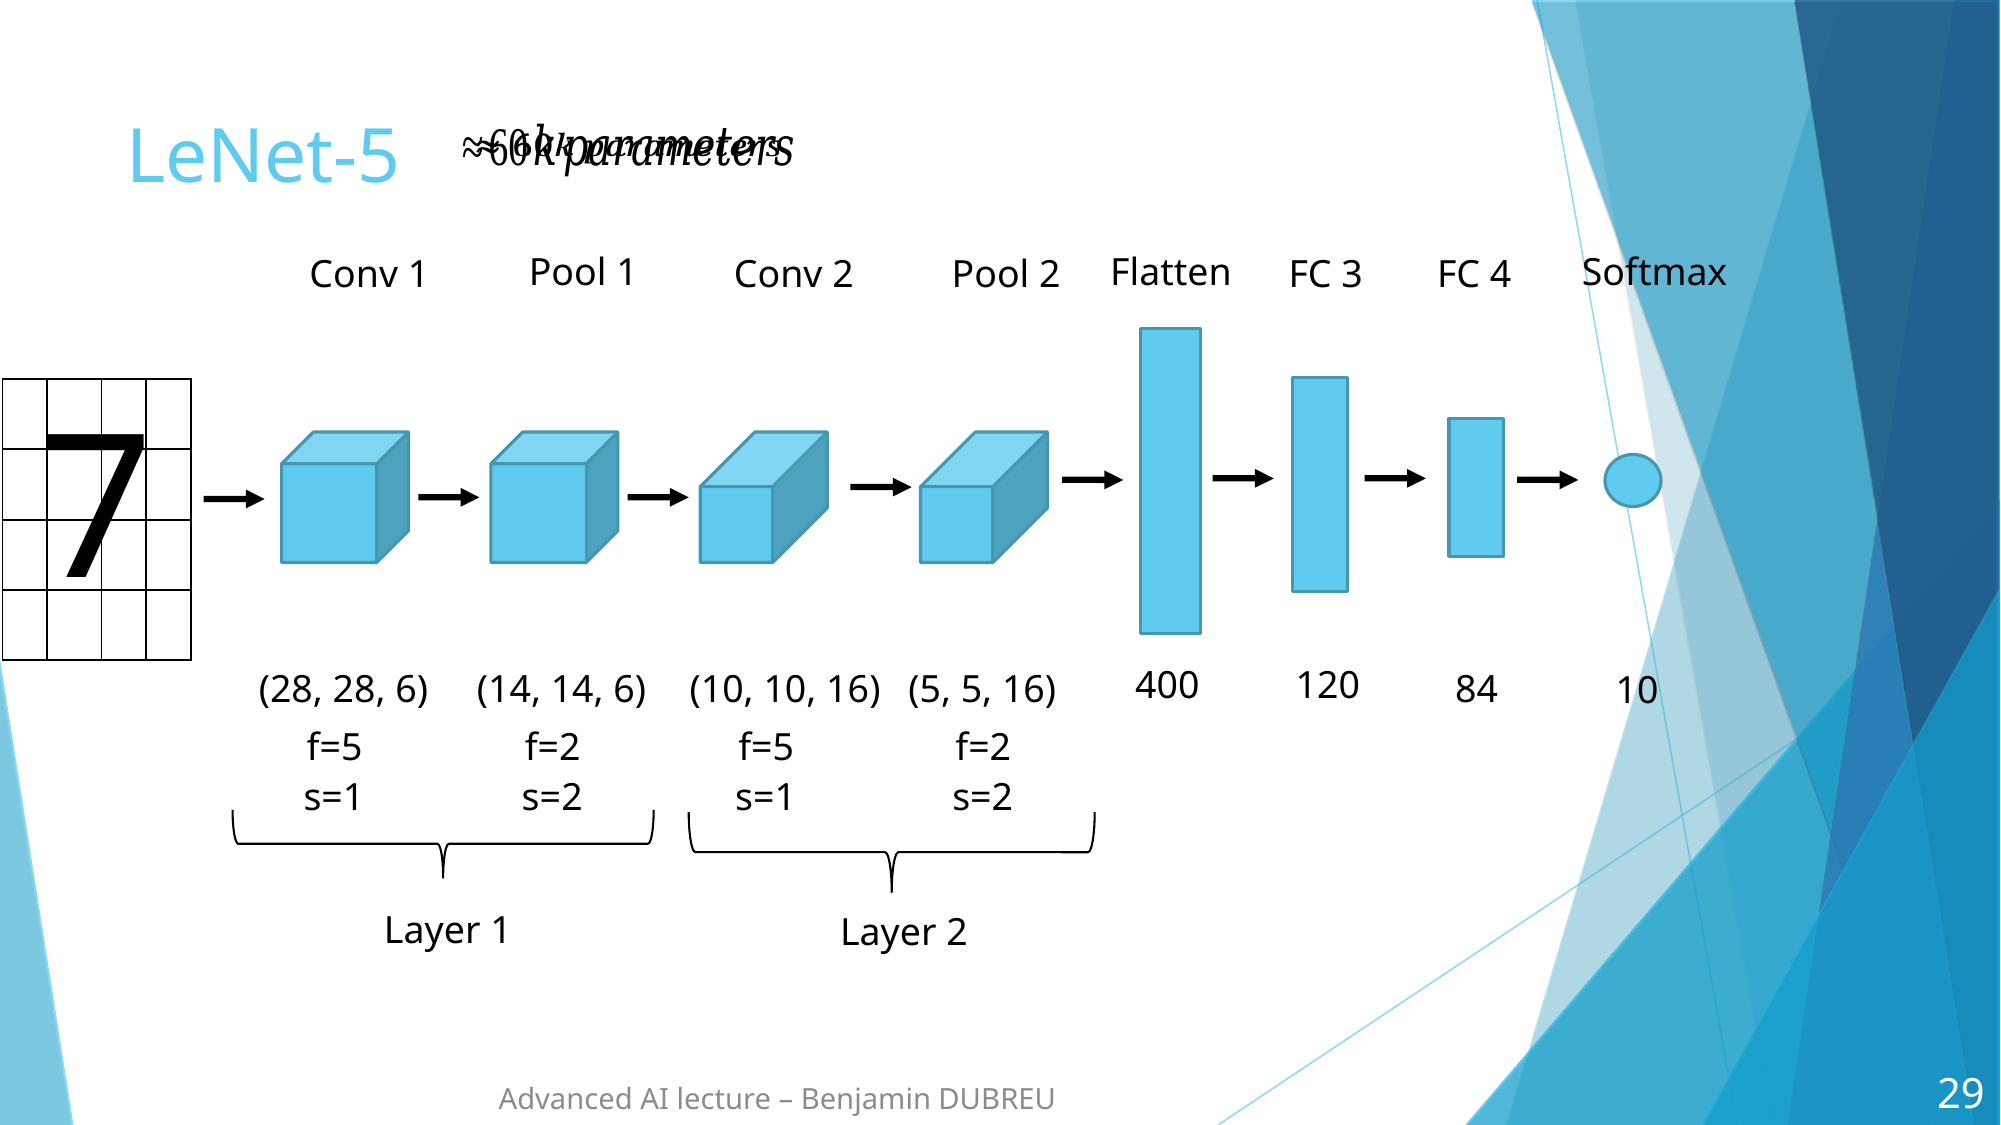

# LeNet-5
Pool 1
Softmax
Flatten
Conv 2
Pool 2
FC 3
FC 4
Conv 1
7
| | | | |
| --- | --- | --- | --- |
| | | | |
| | | | |
| | | | |
400
120
(28, 28, 6)
(14, 14, 6)
(10, 10, 16)
(5, 5, 16)
84
10
f=5
f=2
f=5
f=2
s=1
s=2
s=1
s=2
Layer 1
Layer 2
Advanced AI lecture – Benjamin DUBREU